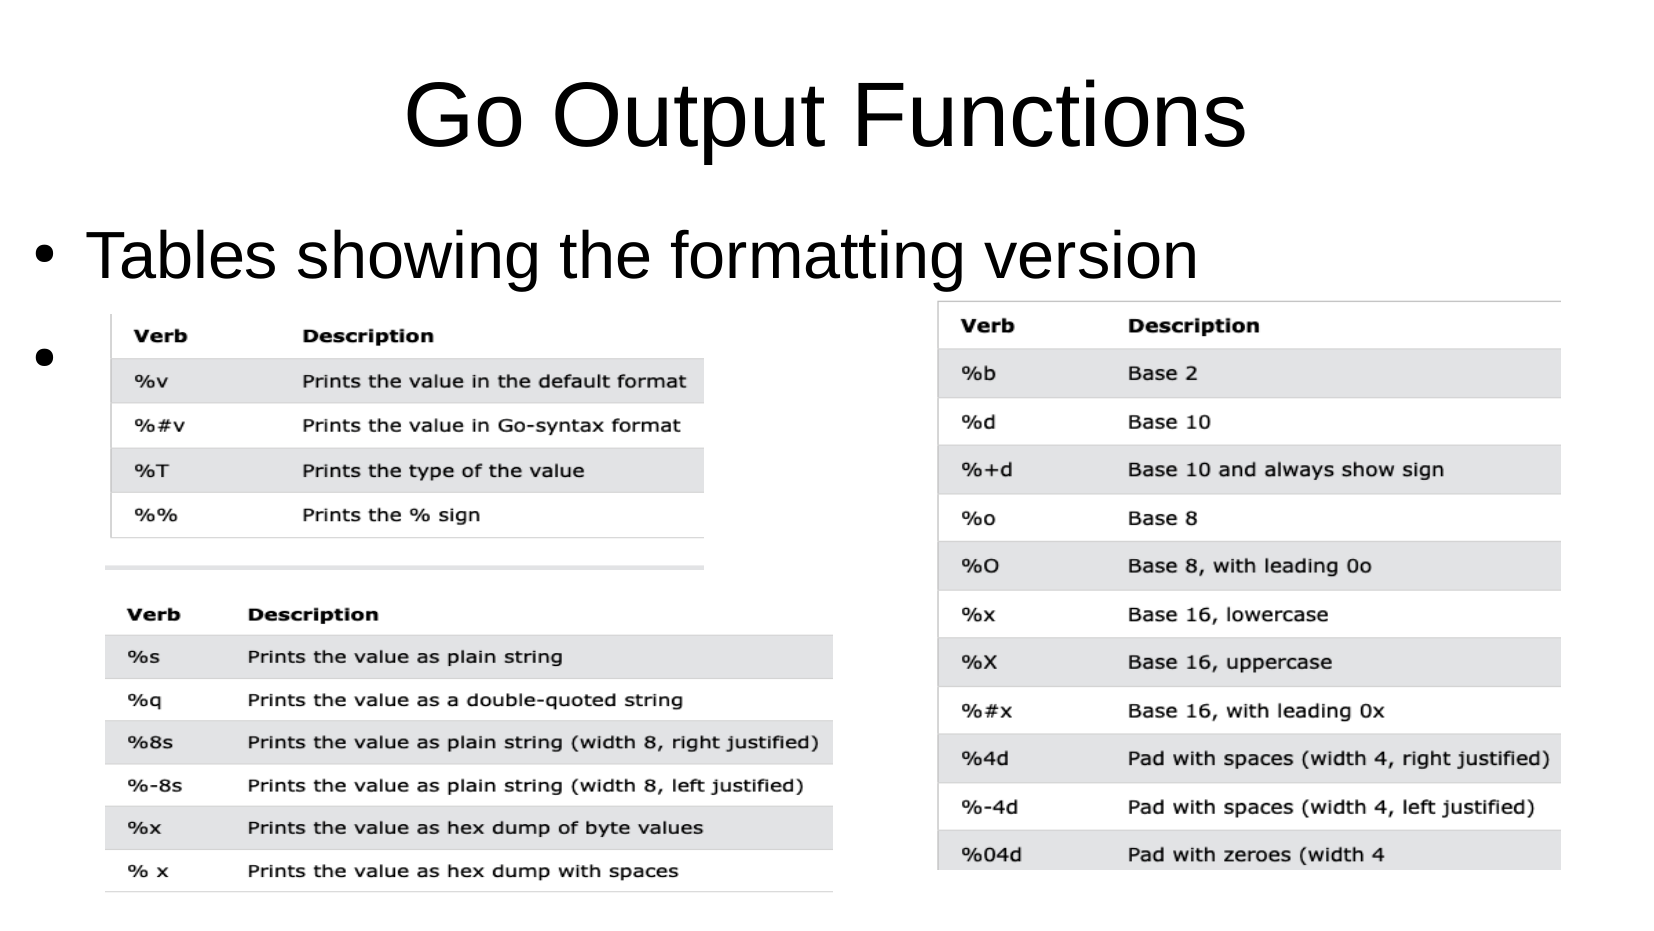

# Go Output Functions
Tables showing the formatting version